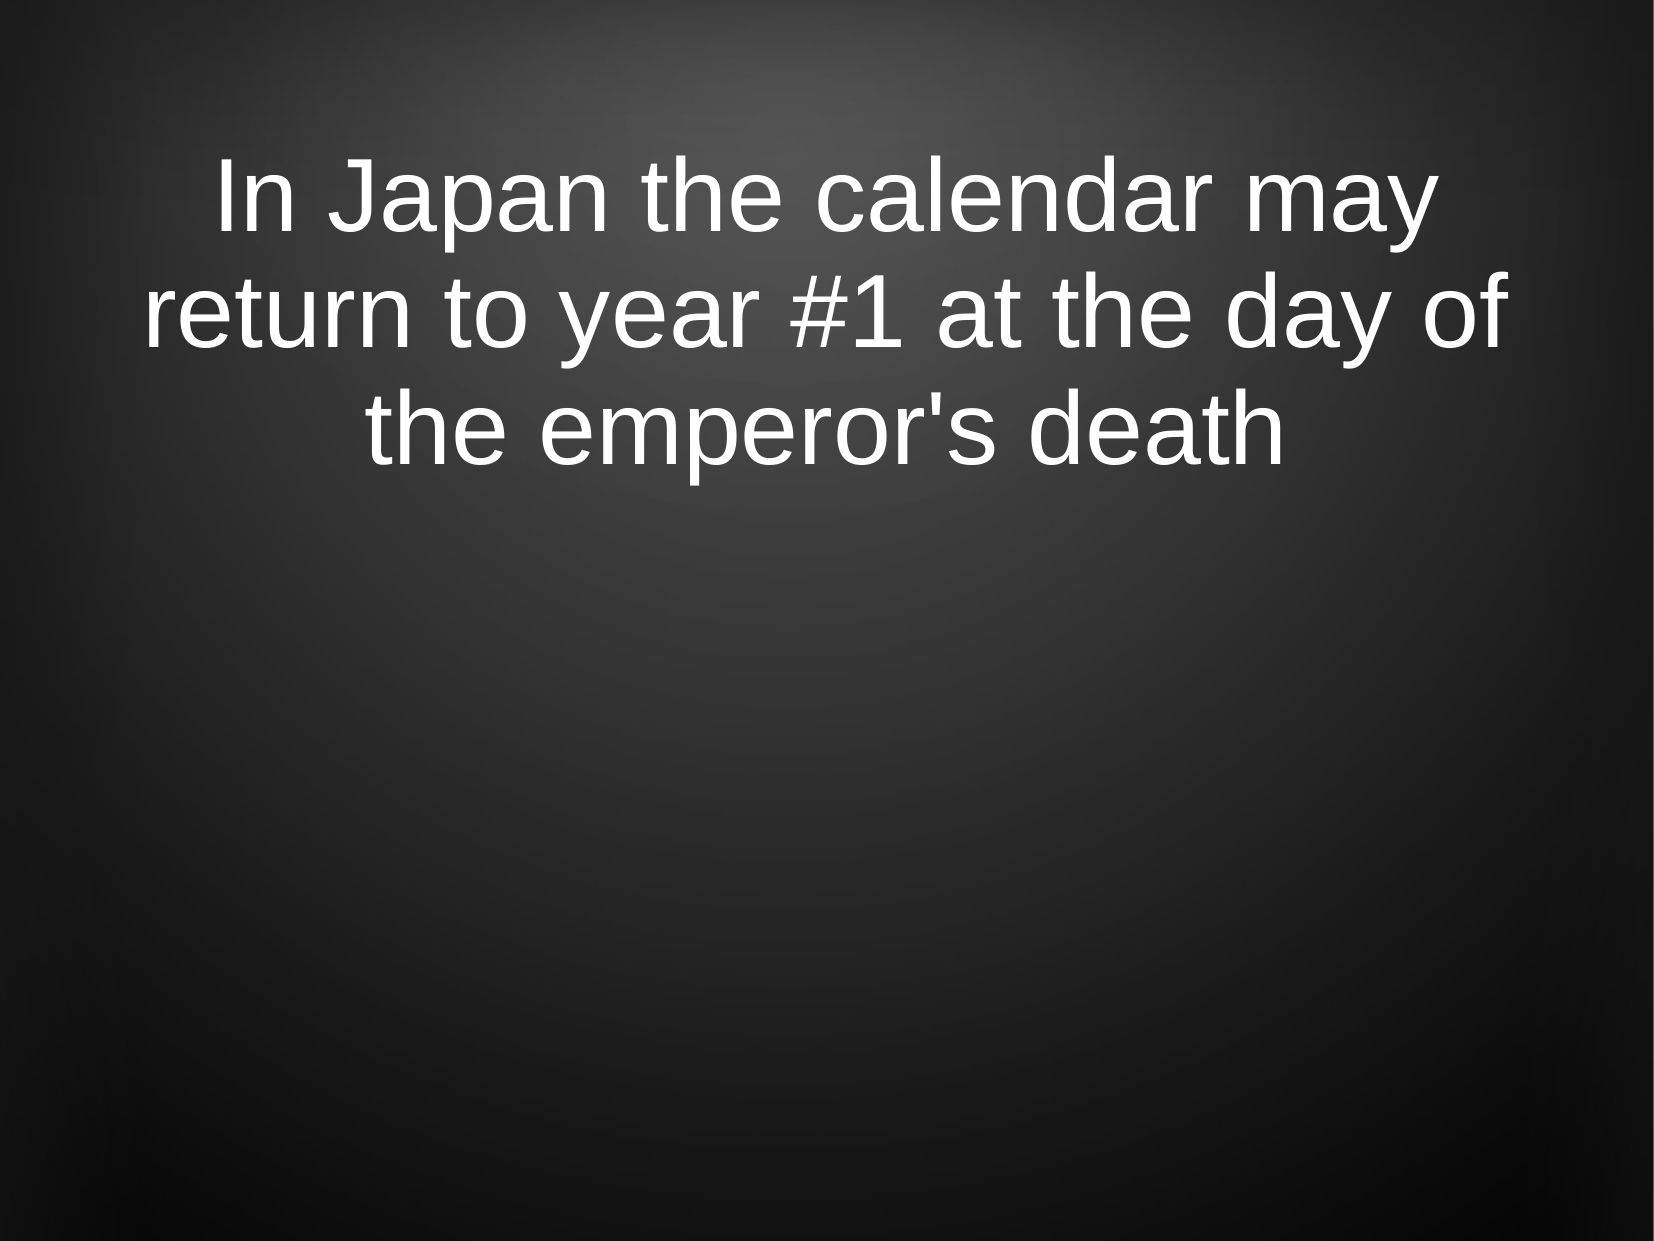

In Japan the calendar may return to year #1 at the day of the emperor's death